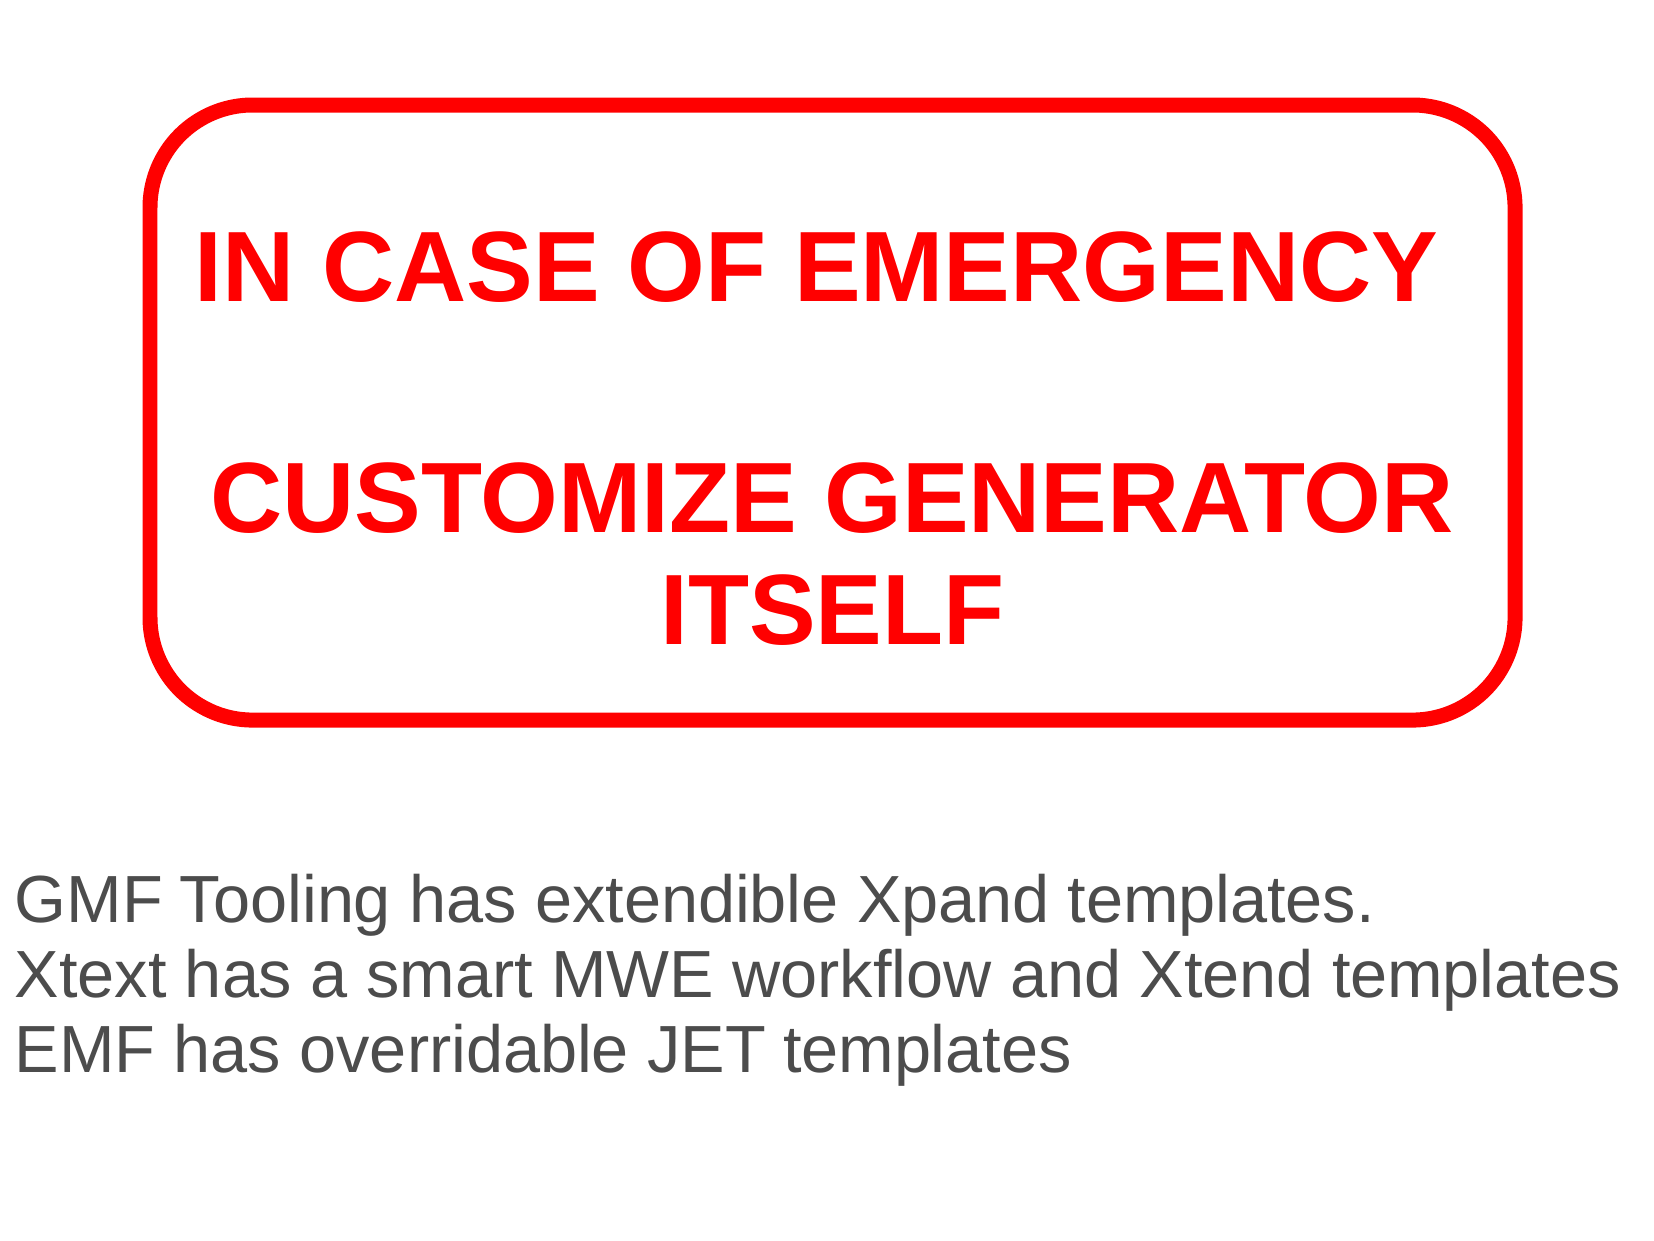

IN CASE OF EMERGENCY
CUSTOMIZE GENERATOR ITSELF
GMF Tooling has extendible Xpand templates.
Xtext has a smart MWE workflow and Xtend templates
EMF has overridable JET templates